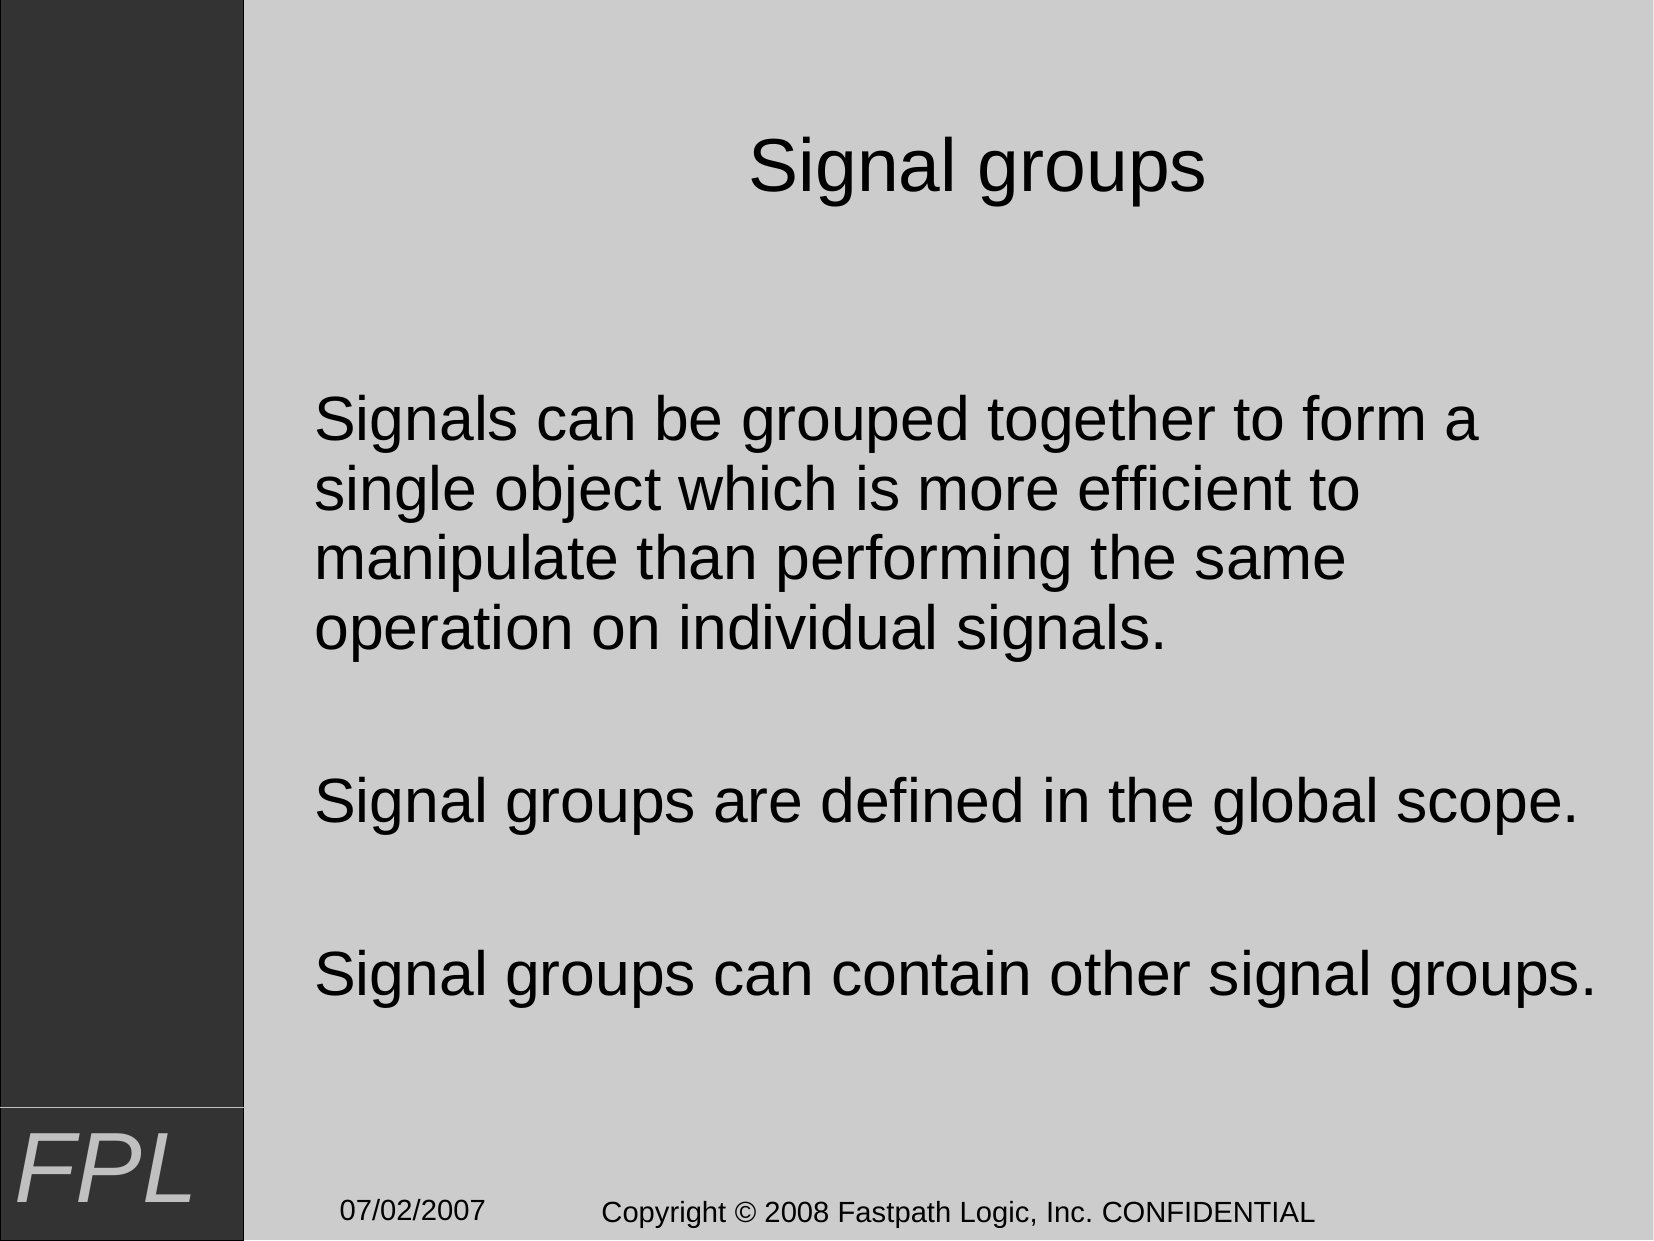

# Signal groups
Signals can be grouped together to form a single object which is more efficient to manipulate than performing the same operation on individual signals.
Signal groups are defined in the global scope.
Signal groups can contain other signal groups.
07/02/2007
© 2007 FASTPATH LOGIC INC.